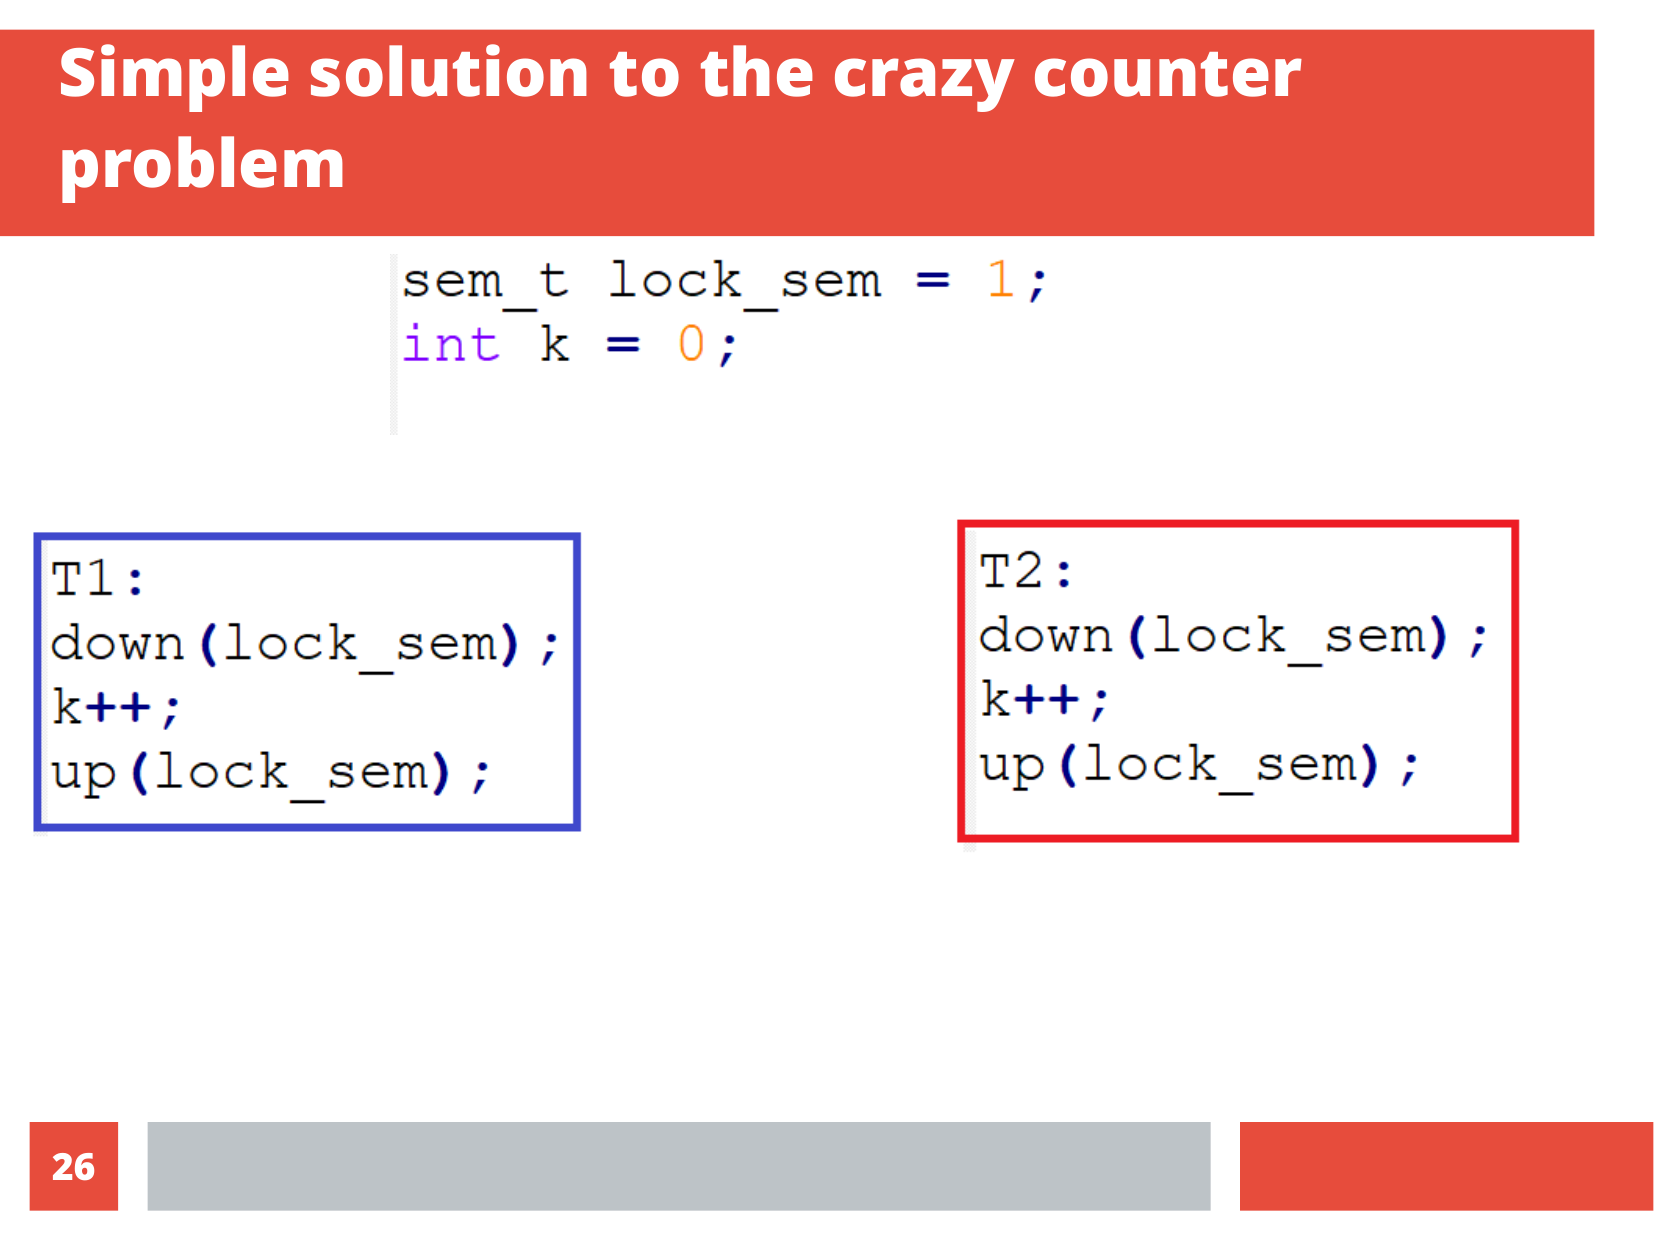

# Simple solution to the crazy counter problem
26